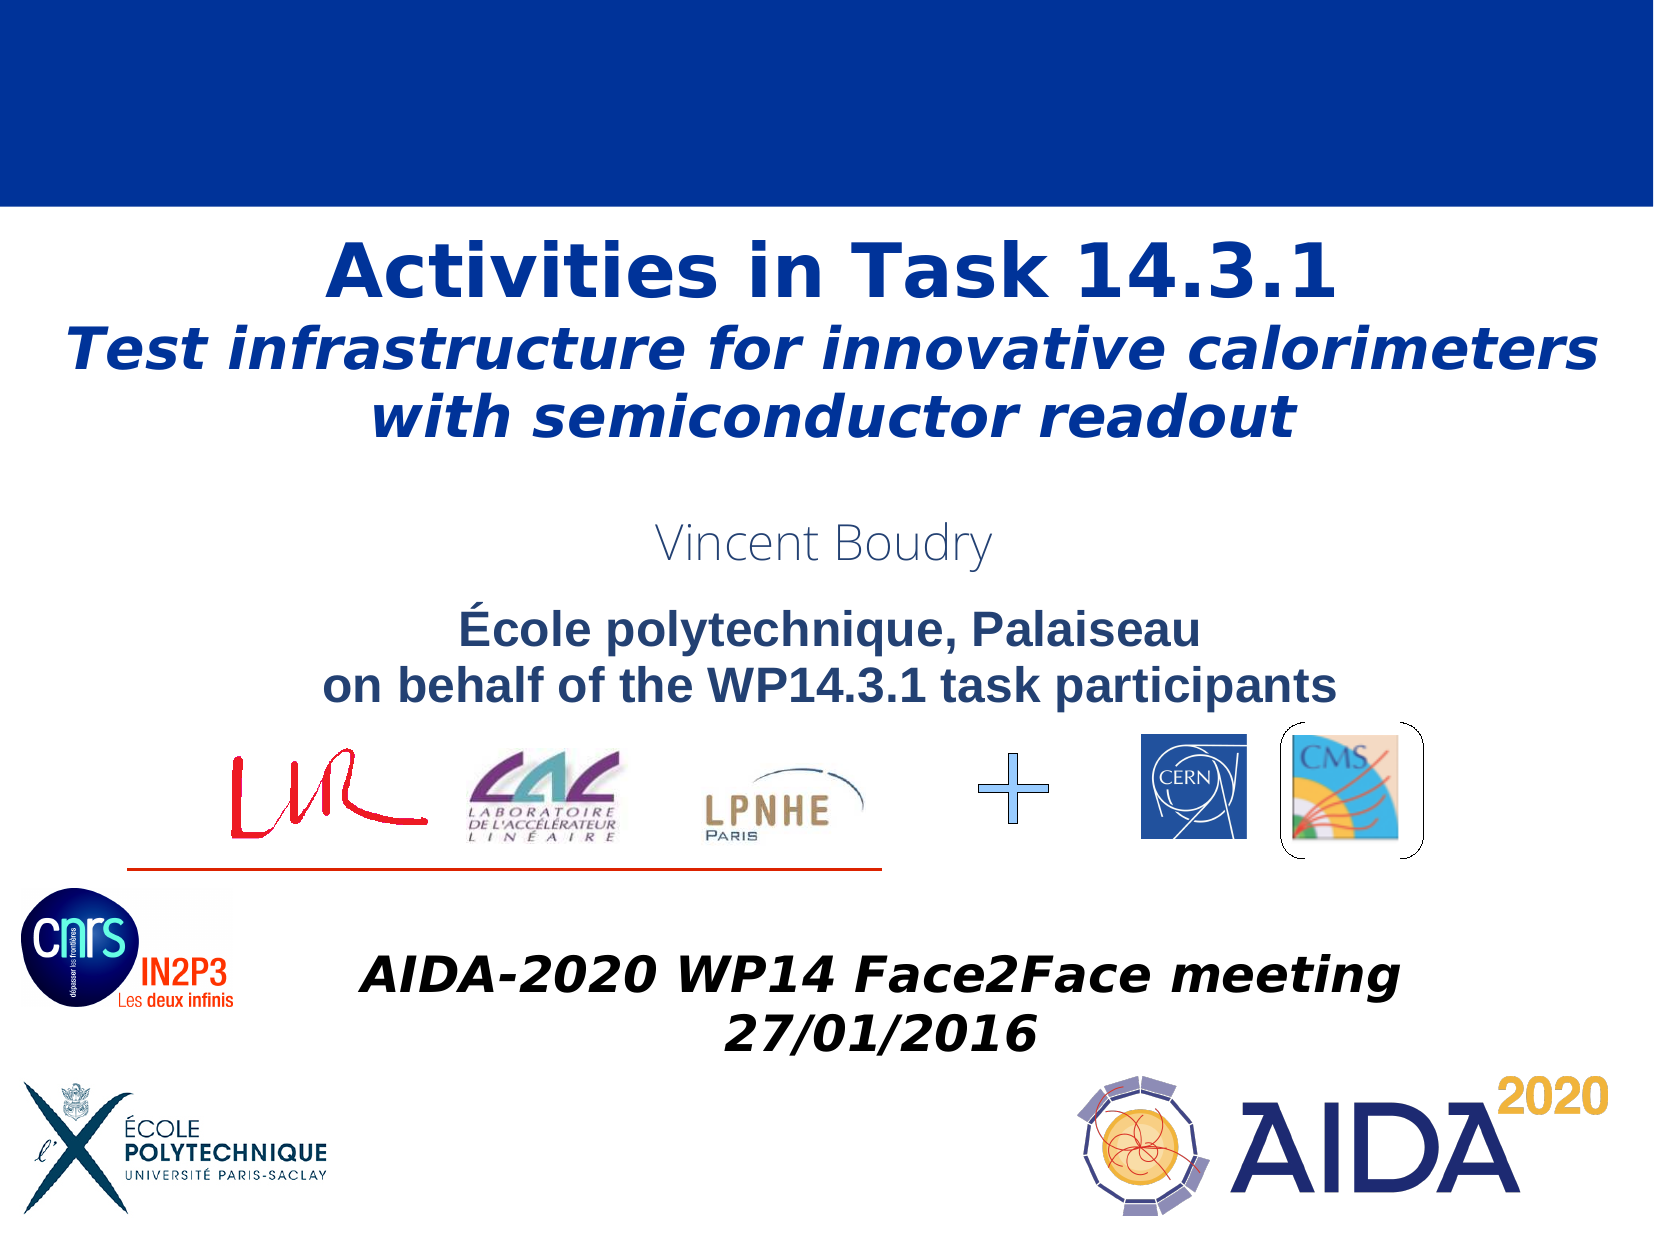

Activities in Task 14.3.1
Test infrastructure for innovative calorimeters with semiconductor readout
Vincent Boudry
École polytechnique, Palaiseau
on behalf of the WP14.3.1 task participants
# AIDA-2020 WP14 Face2Face meeting
27/01/2016